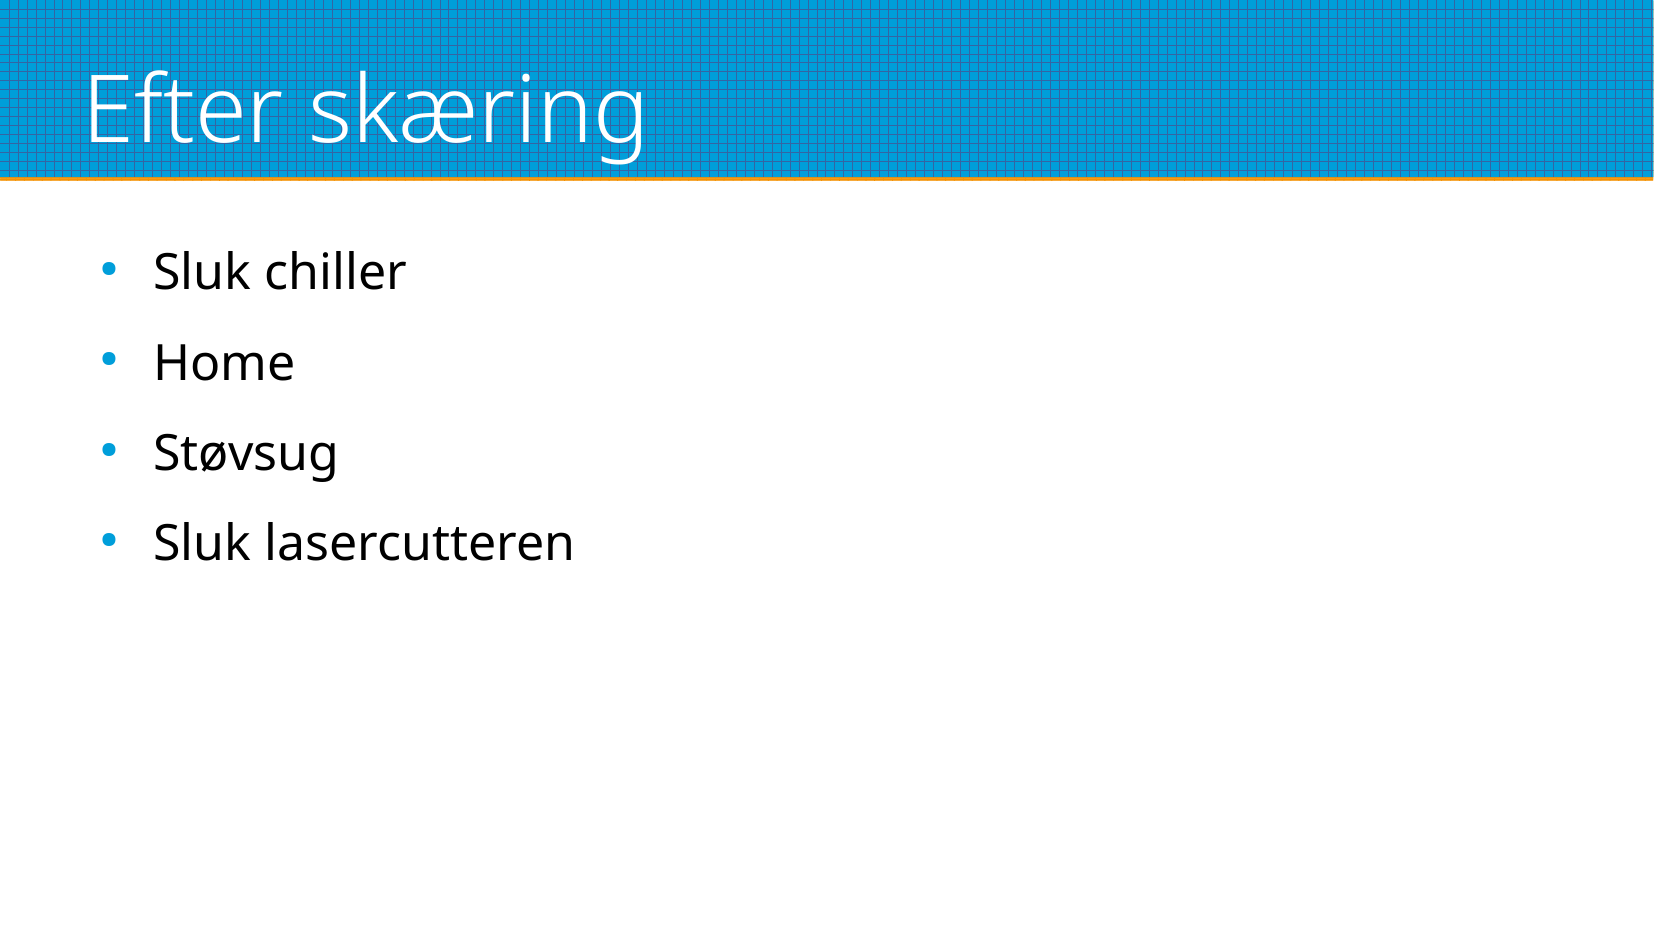

# Efter skæring
Sluk chiller
Home
Støvsug
Sluk lasercutteren